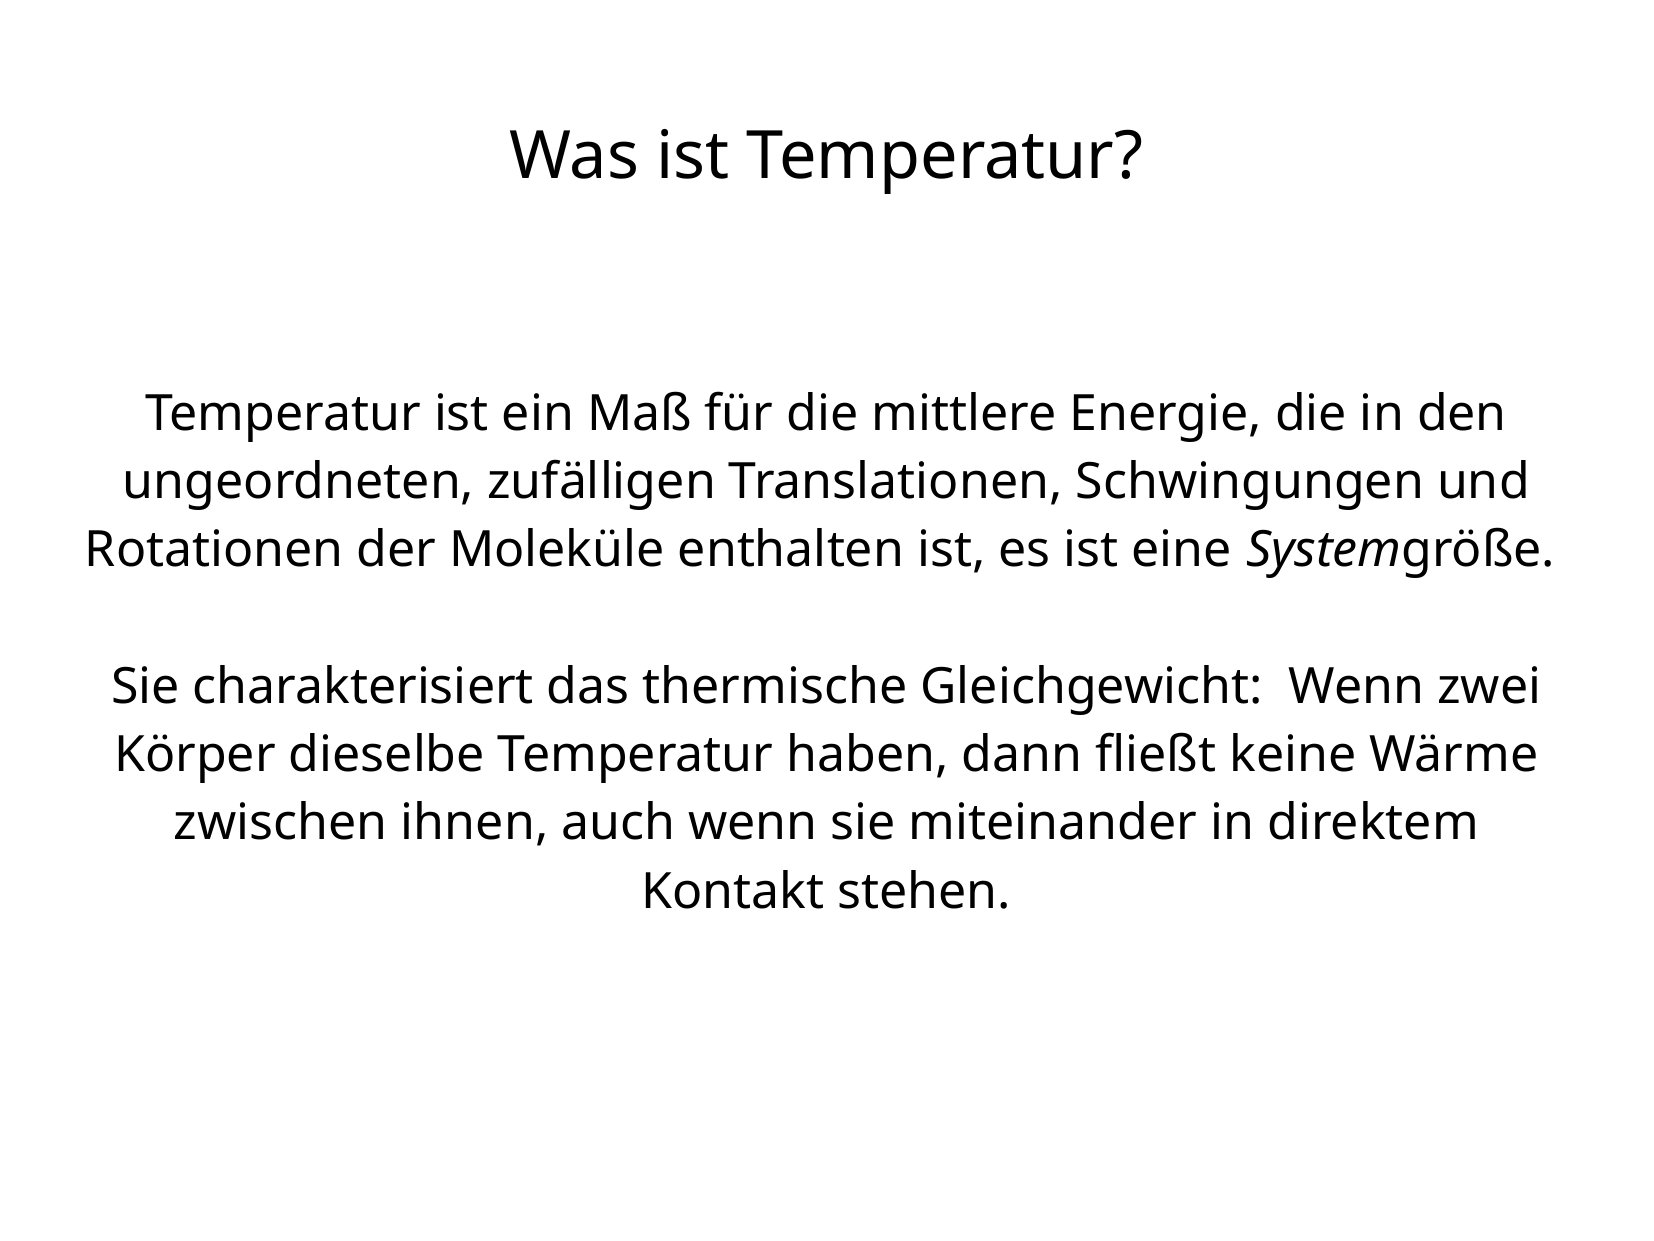

# Was ist Temperatur?
Temperatur ist ein Maß für die mittlere Energie, die in den ungeordneten, zufälligen Translationen, Schwingungen und Rotationen der Moleküle enthalten ist, es ist eine Systemgröße.
Sie charakterisiert das thermische Gleichgewicht: Wenn zwei Körper dieselbe Temperatur haben, dann fließt keine Wärme zwischen ihnen, auch wenn sie miteinander in direktem Kontakt stehen.